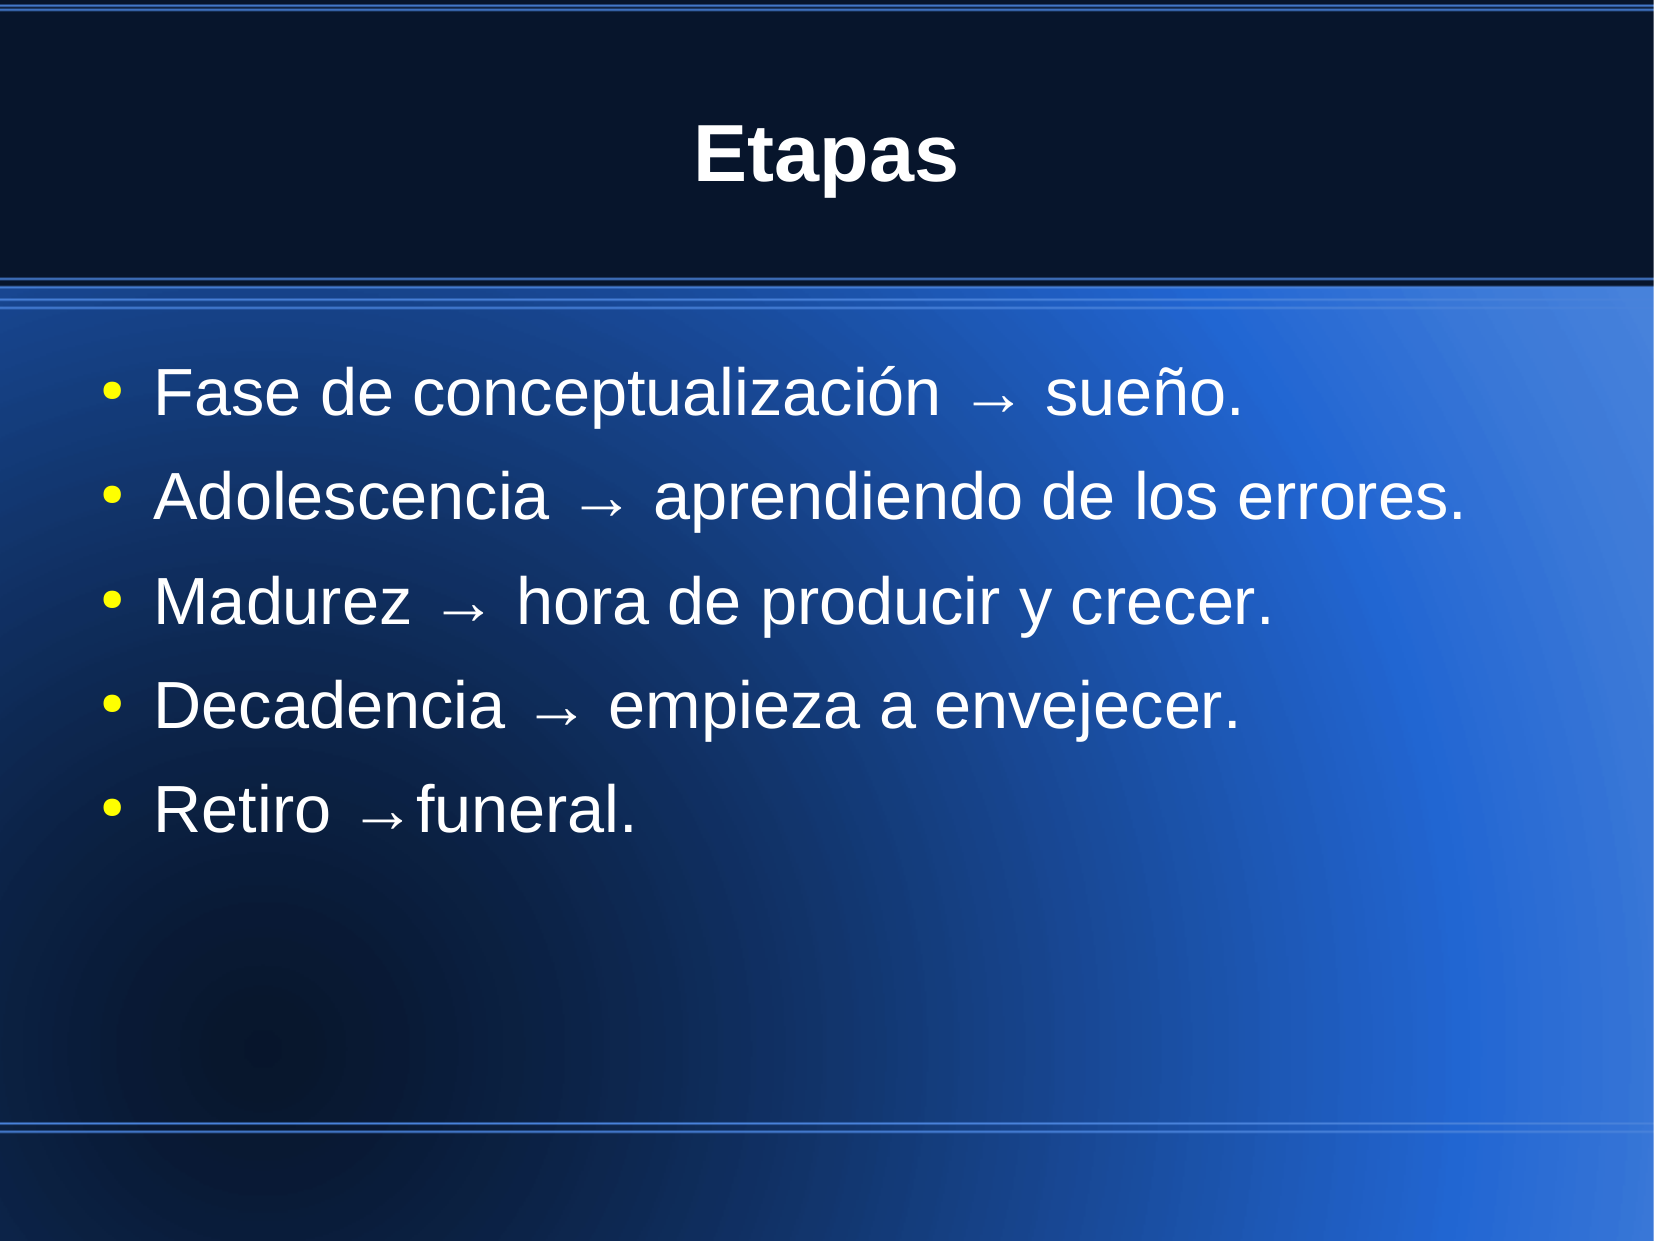

# Etapas
Fase de conceptualización → sueño.
Adolescencia → aprendiendo de los errores.
Madurez → hora de producir y crecer.
Decadencia → empieza a envejecer.
Retiro →funeral.